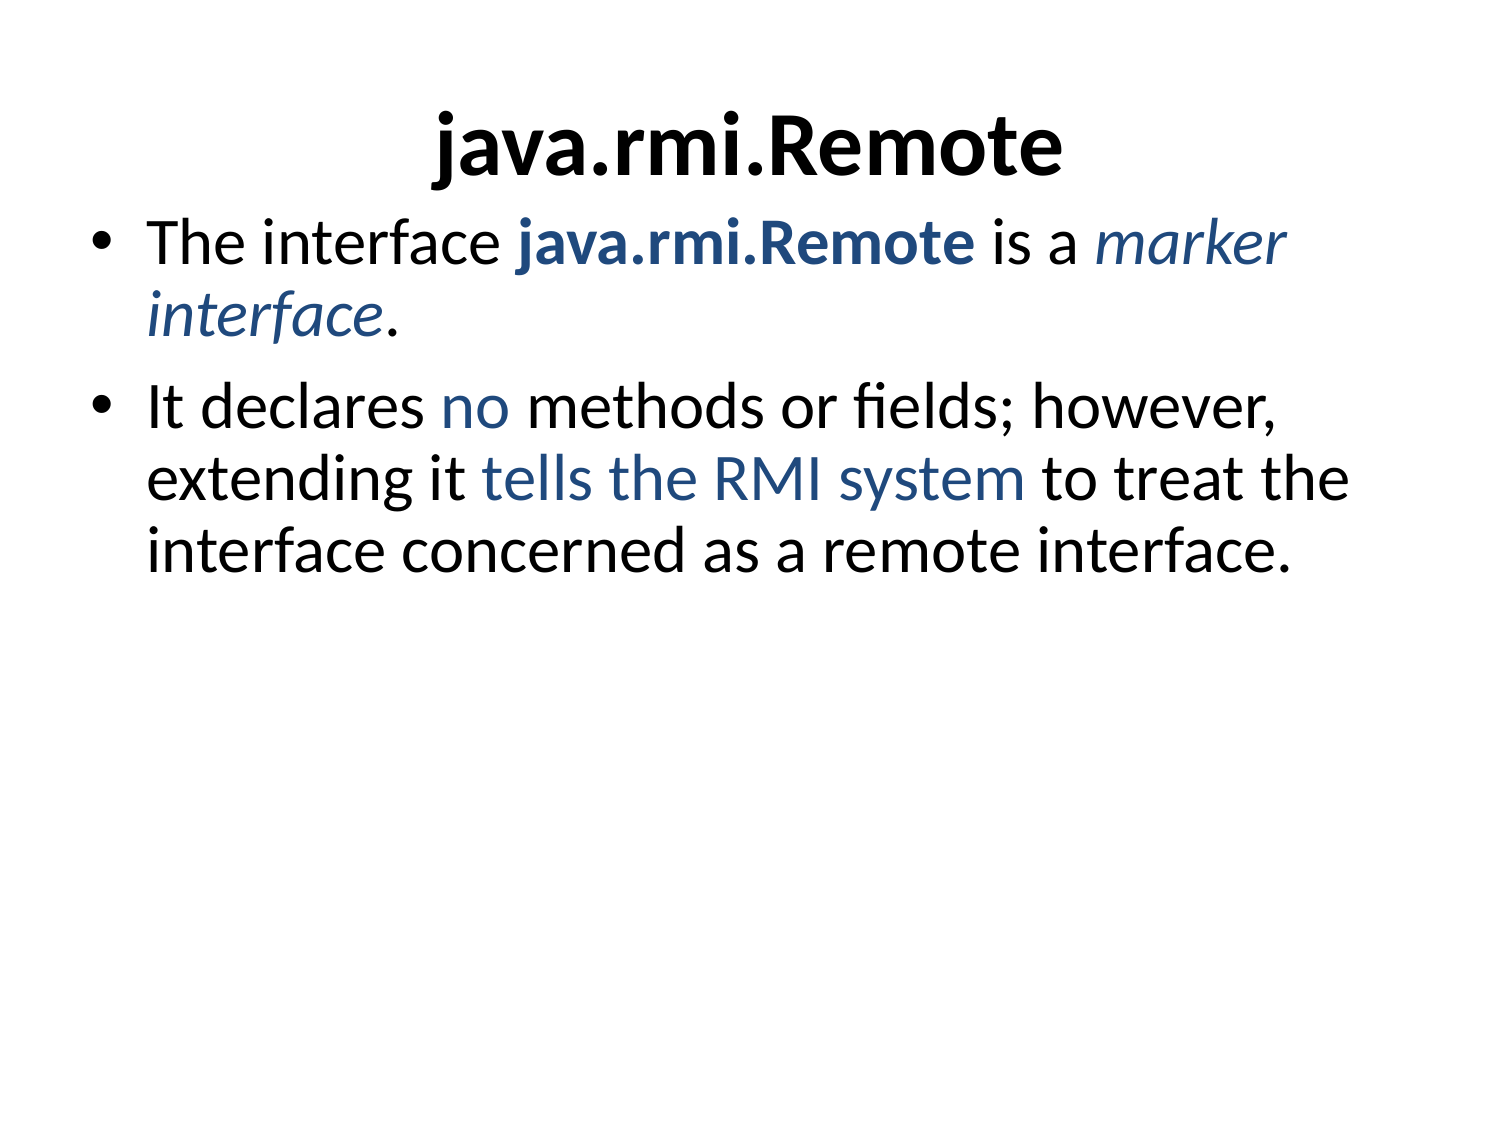

# java.rmi.Remote
The interface java.rmi.Remote is a marker interface.
It declares no methods or fields; however, extending it tells the RMI system to treat the interface concerned as a remote interface.